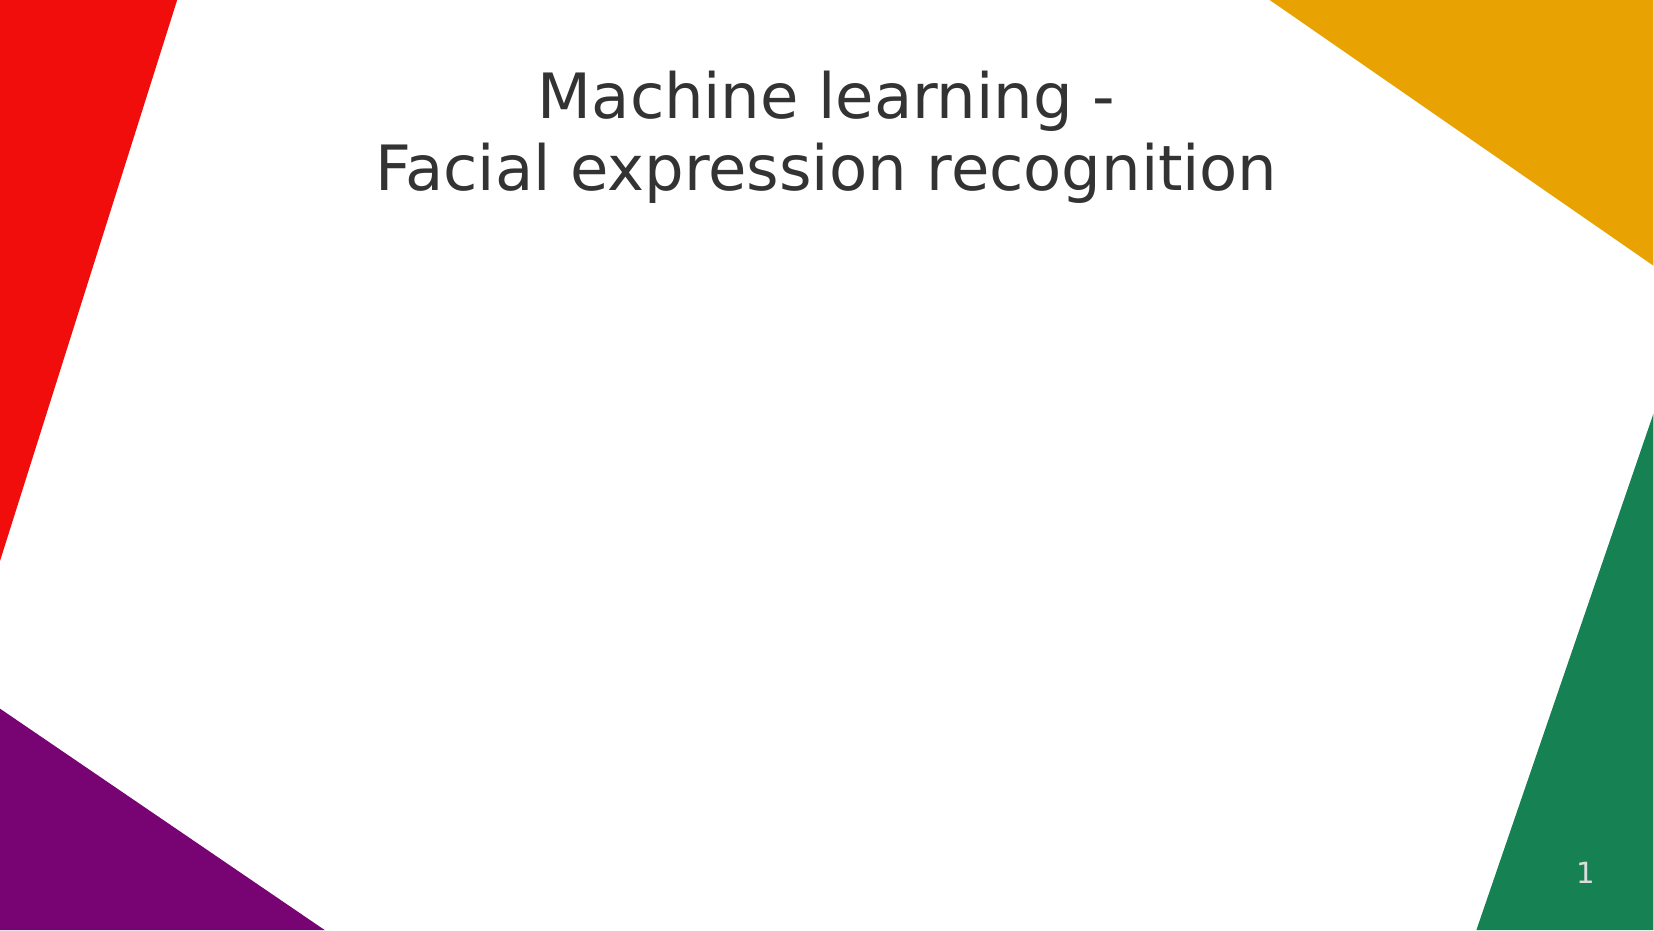

# Machine learning - Facial expression recognition
1